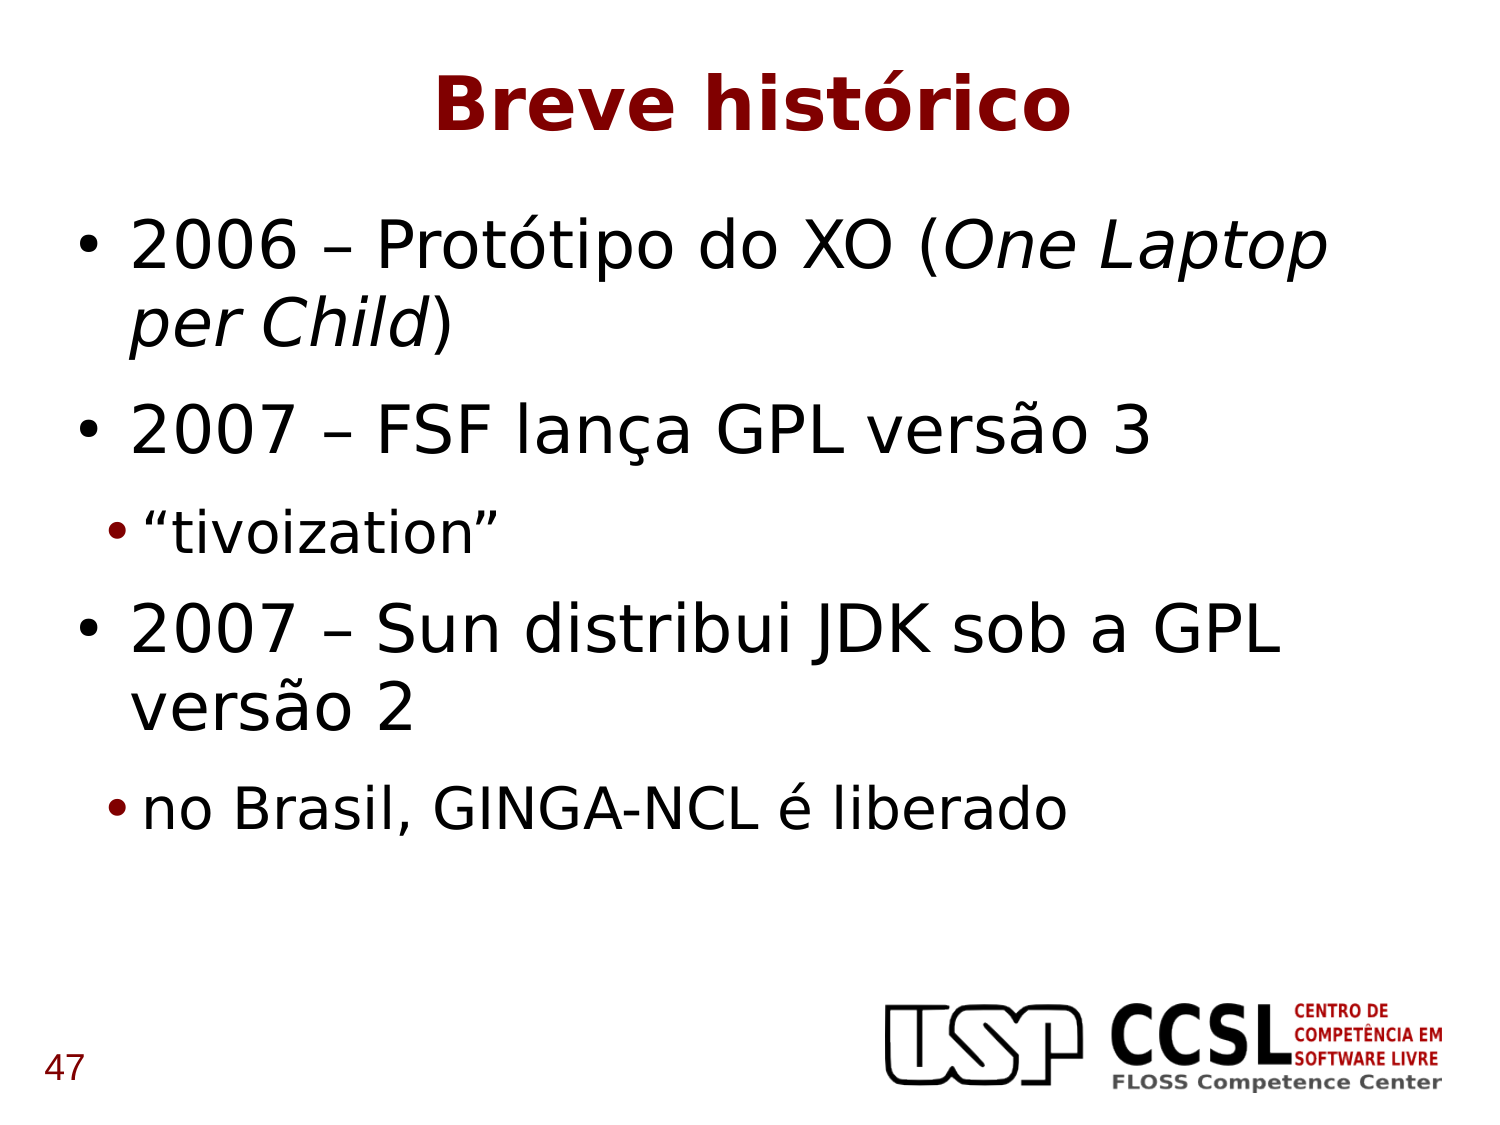

# Breve histórico
2006 – Protótipo do XO (One Laptop per Child)
2007 – FSF lança GPL versão 3
“tivoization”
2007 – Sun distribui JDK sob a GPL versão 2
no Brasil, GINGA-NCL é liberado